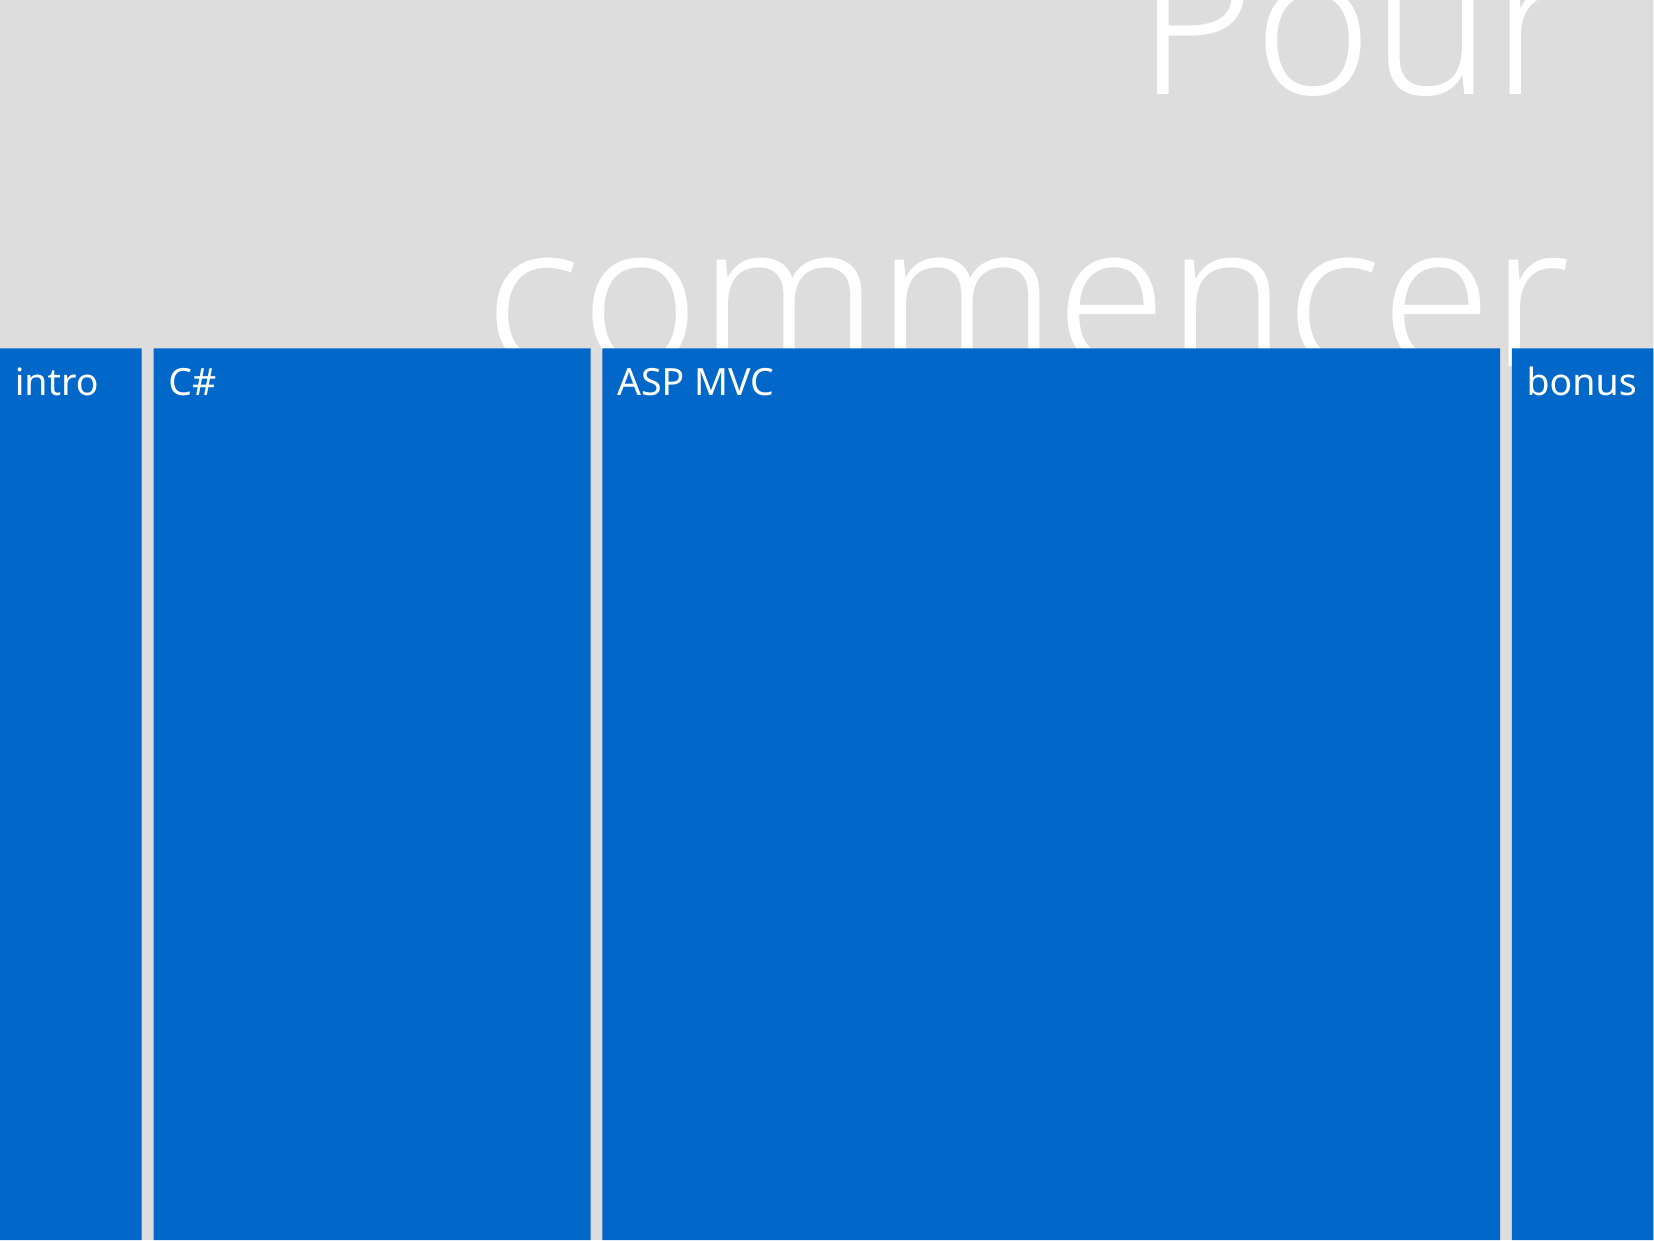

# Pour commencer
intro
C#
ASP MVC
bonus